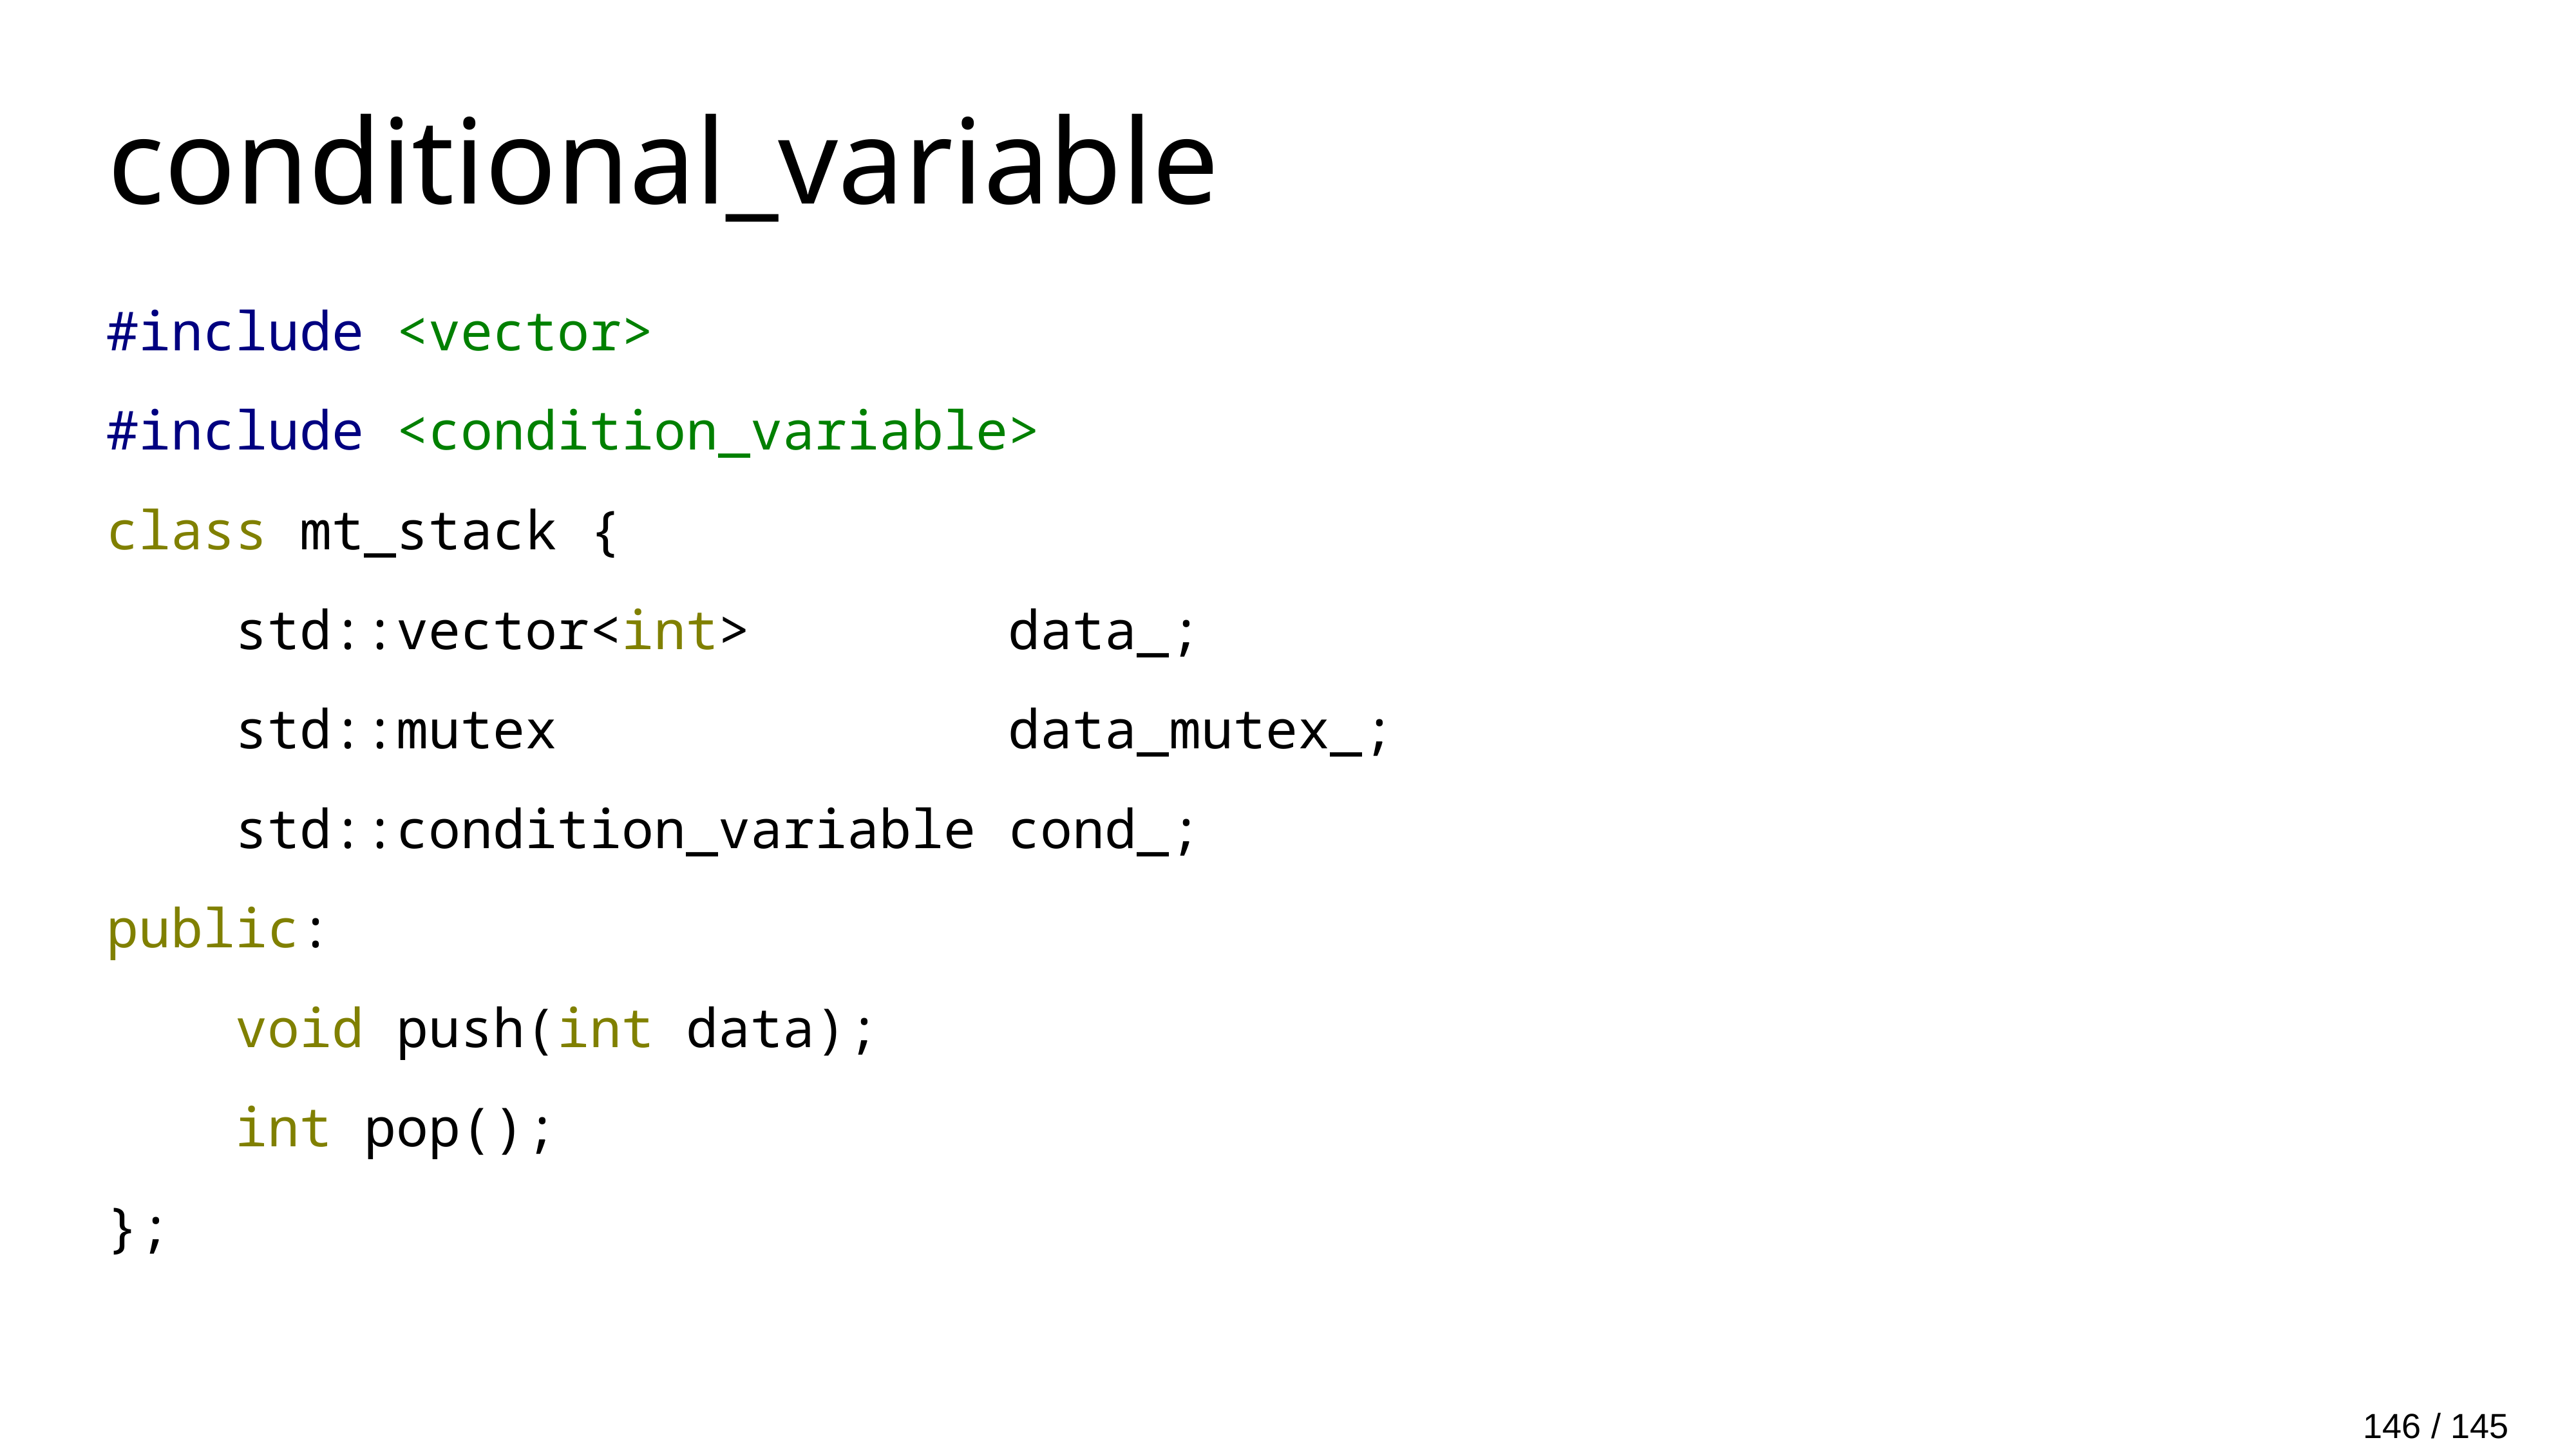

# conditional_variable
#include <vector>
#include <condition_variable>
class mt_stack {
 std::vector<int> data_;
 std::mutex data_mutex_;
 std::condition_variable cond_;
public:
 void push(int data);
 int pop();
};